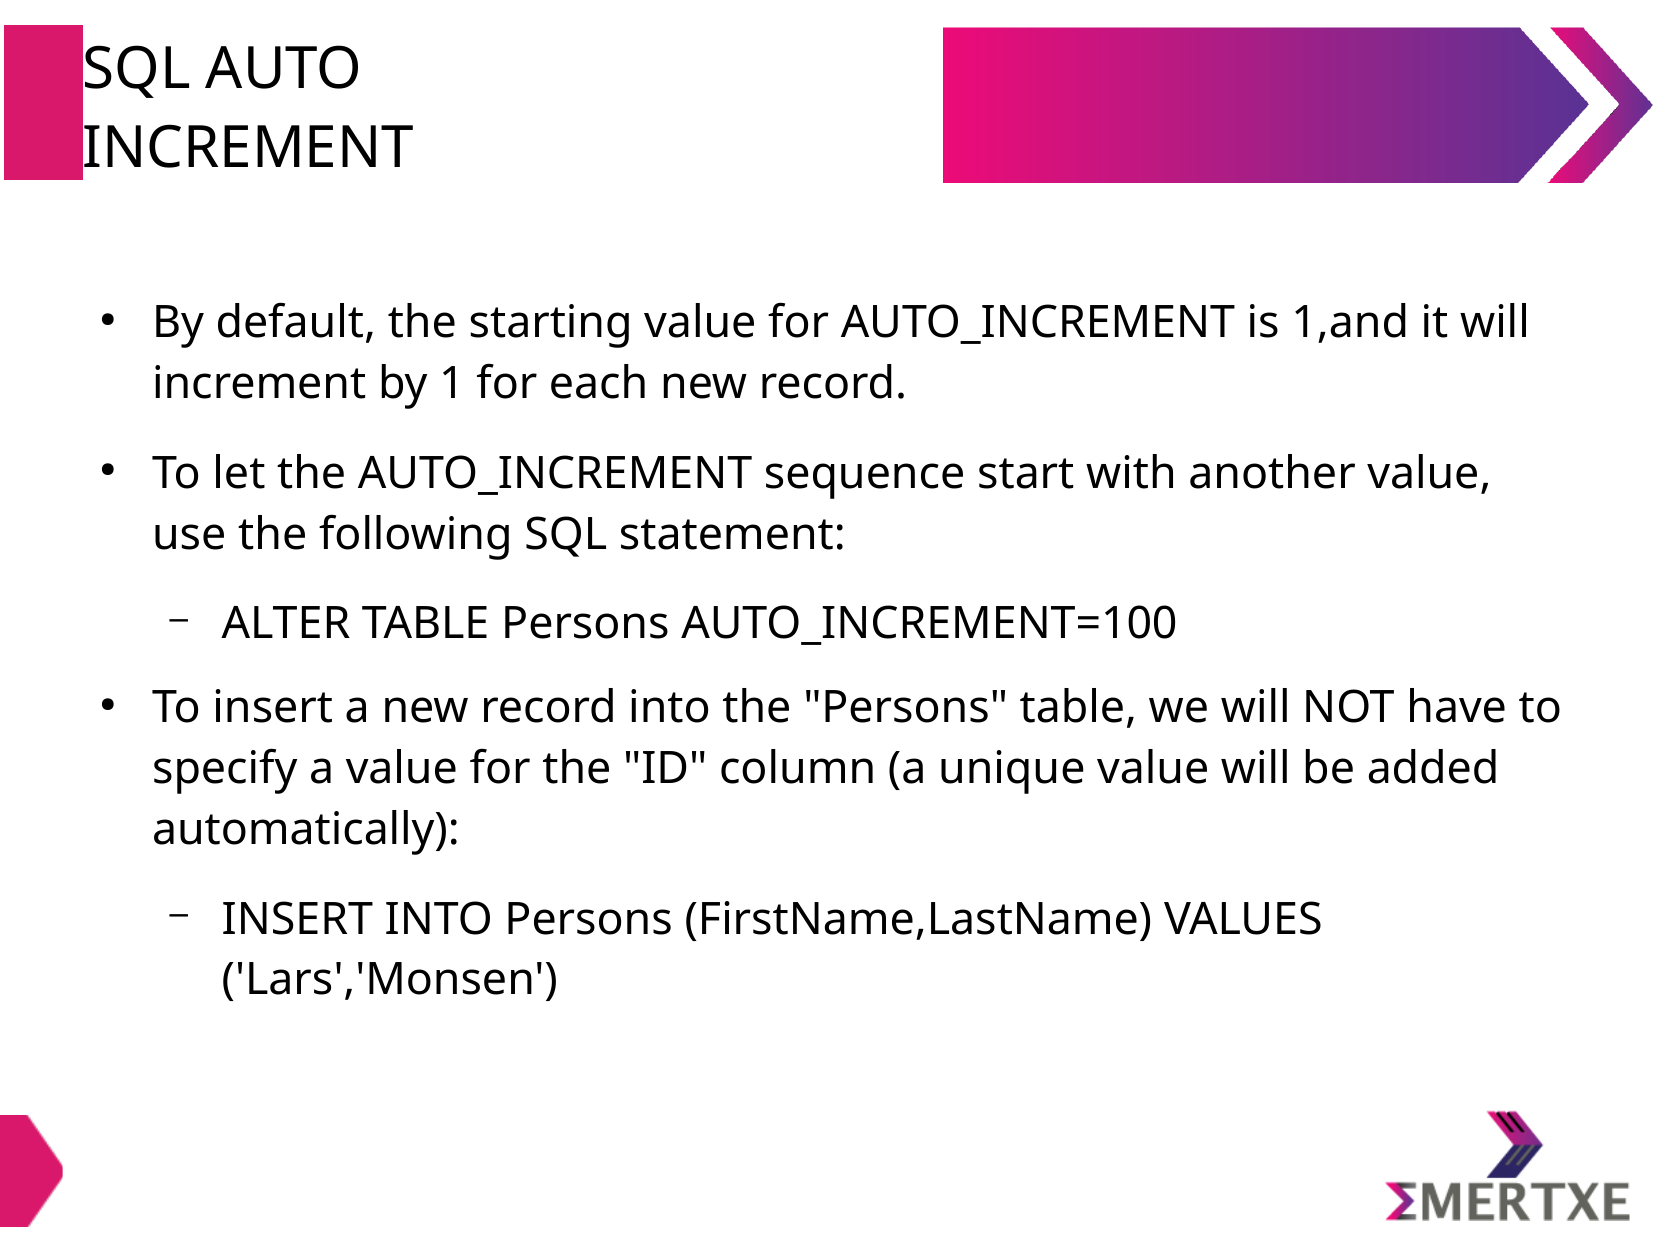

# SQL AUTO INCREMENT
By default, the starting value for AUTO_INCREMENT is 1,and it will increment by 1 for each new record.
To let the AUTO_INCREMENT sequence start with another value, use the following SQL statement:
ALTER TABLE Persons AUTO_INCREMENT=100
To insert a new record into the "Persons" table, we will NOT have to specify a value for the "ID" column (a unique value will be added automatically):
INSERT INTO Persons (FirstName,LastName) VALUES ('Lars','Monsen')